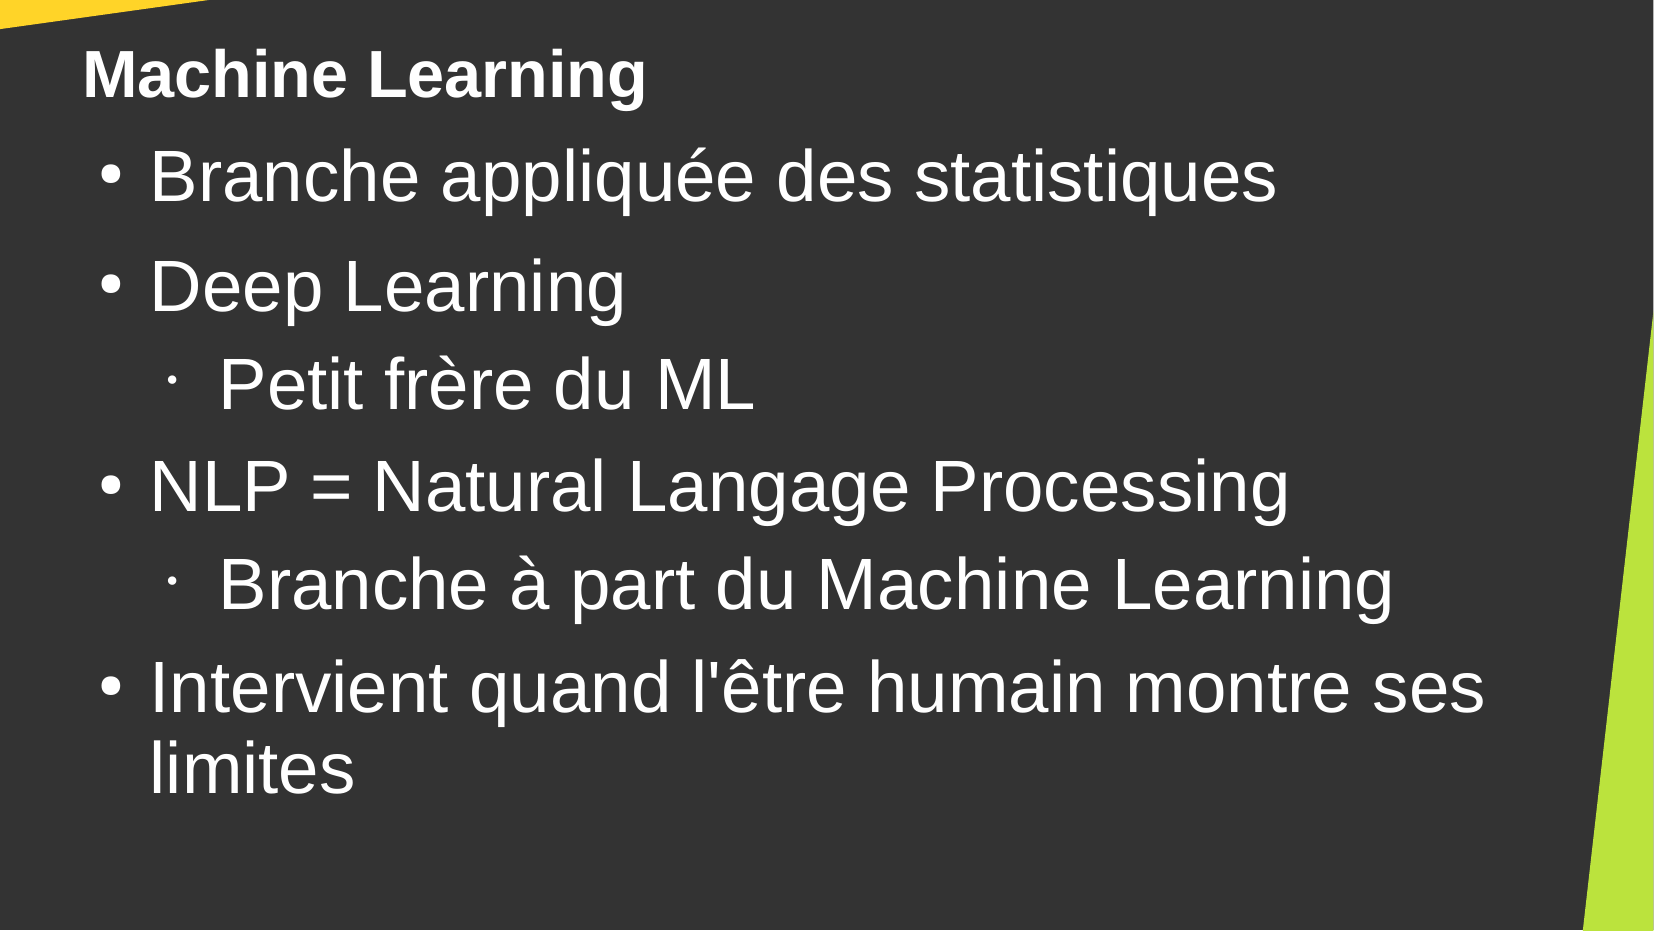

# Machine Learning
Branche appliquée des statistiques
Deep Learning
Petit frère du ML
NLP = Natural Langage Processing
Branche à part du Machine Learning
Intervient quand l'être humain montre ses limites